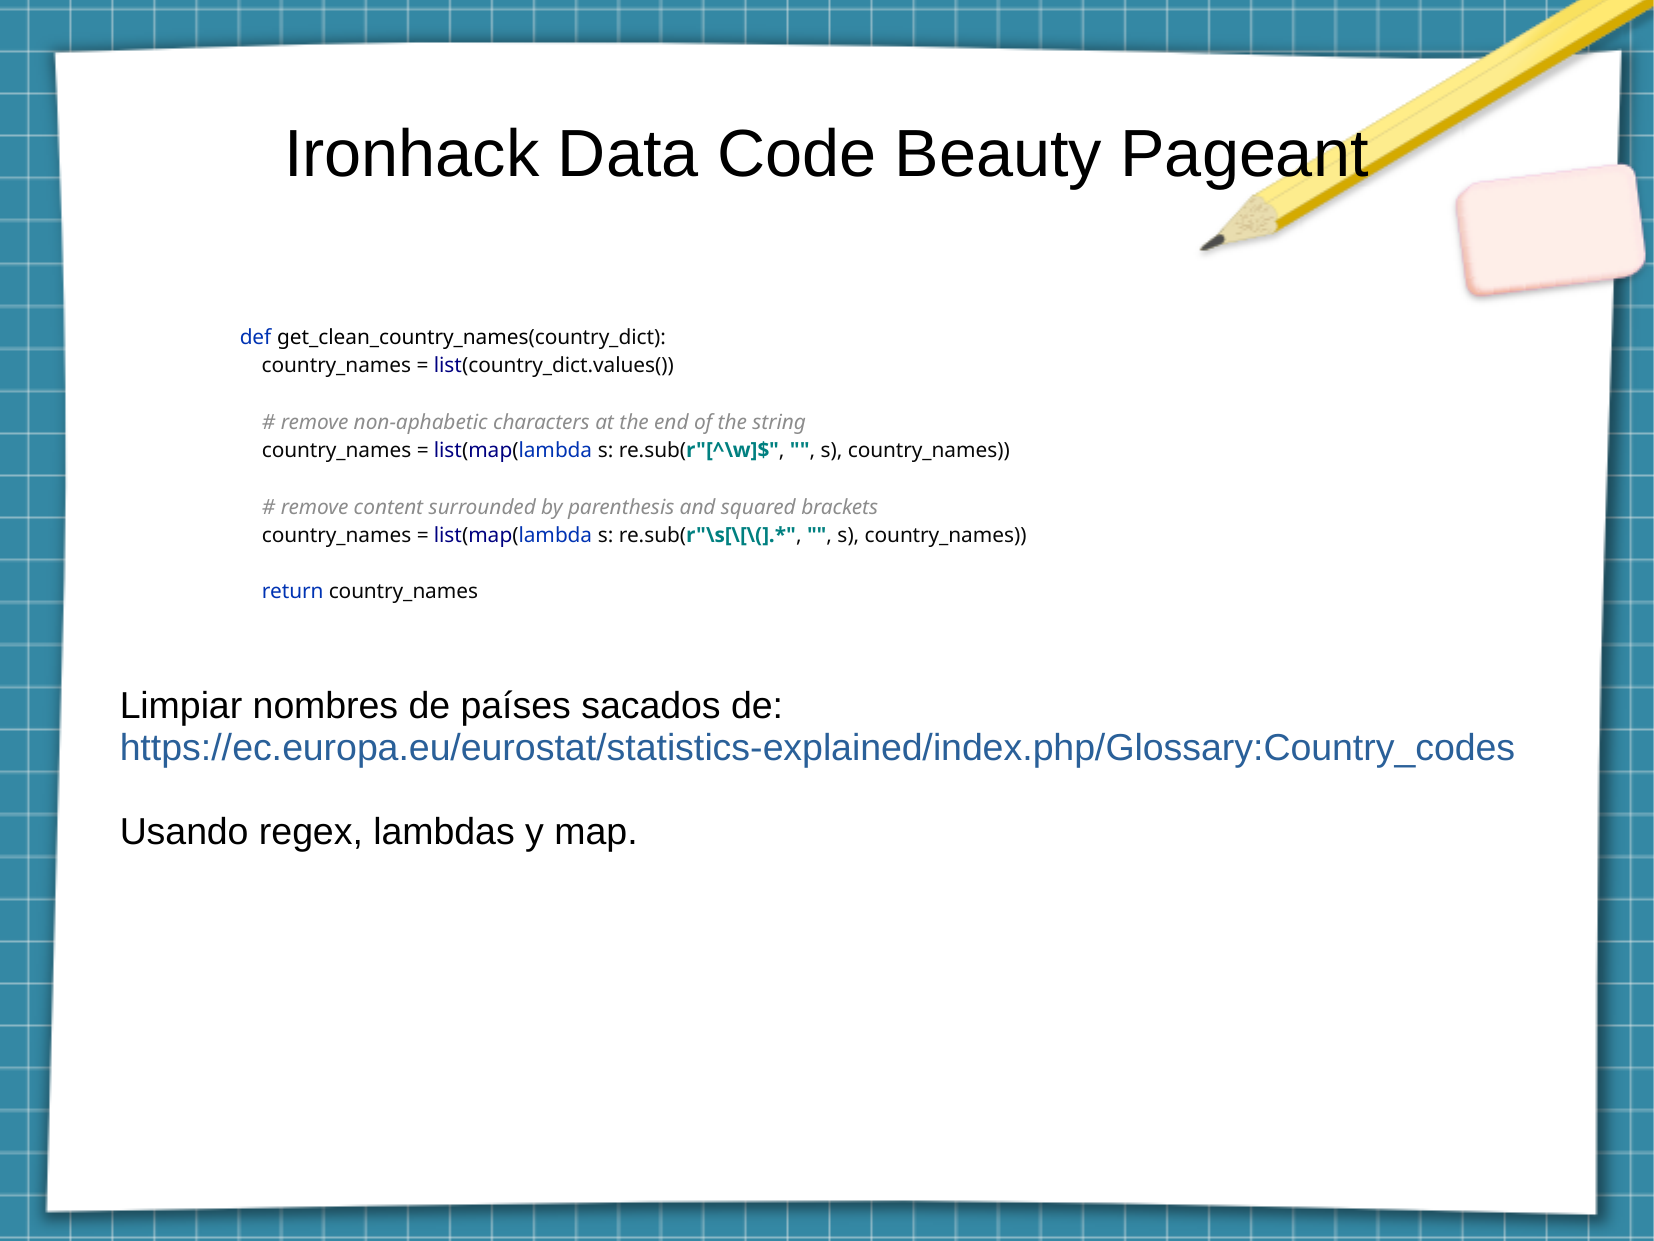

# Ironhack Data Code Beauty Pageant
def get_clean_country_names(country_dict):
 country_names = list(country_dict.values())
 # remove non-aphabetic characters at the end of the string
 country_names = list(map(lambda s: re.sub(r"[^\w]$", "", s), country_names))
 # remove content surrounded by parenthesis and squared brackets
 country_names = list(map(lambda s: re.sub(r"\s[\[\(].*", "", s), country_names))
 return country_names
Limpiar nombres de países sacados de:
https://ec.europa.eu/eurostat/statistics-explained/index.php/Glossary:Country_codes
Usando regex, lambdas y map.